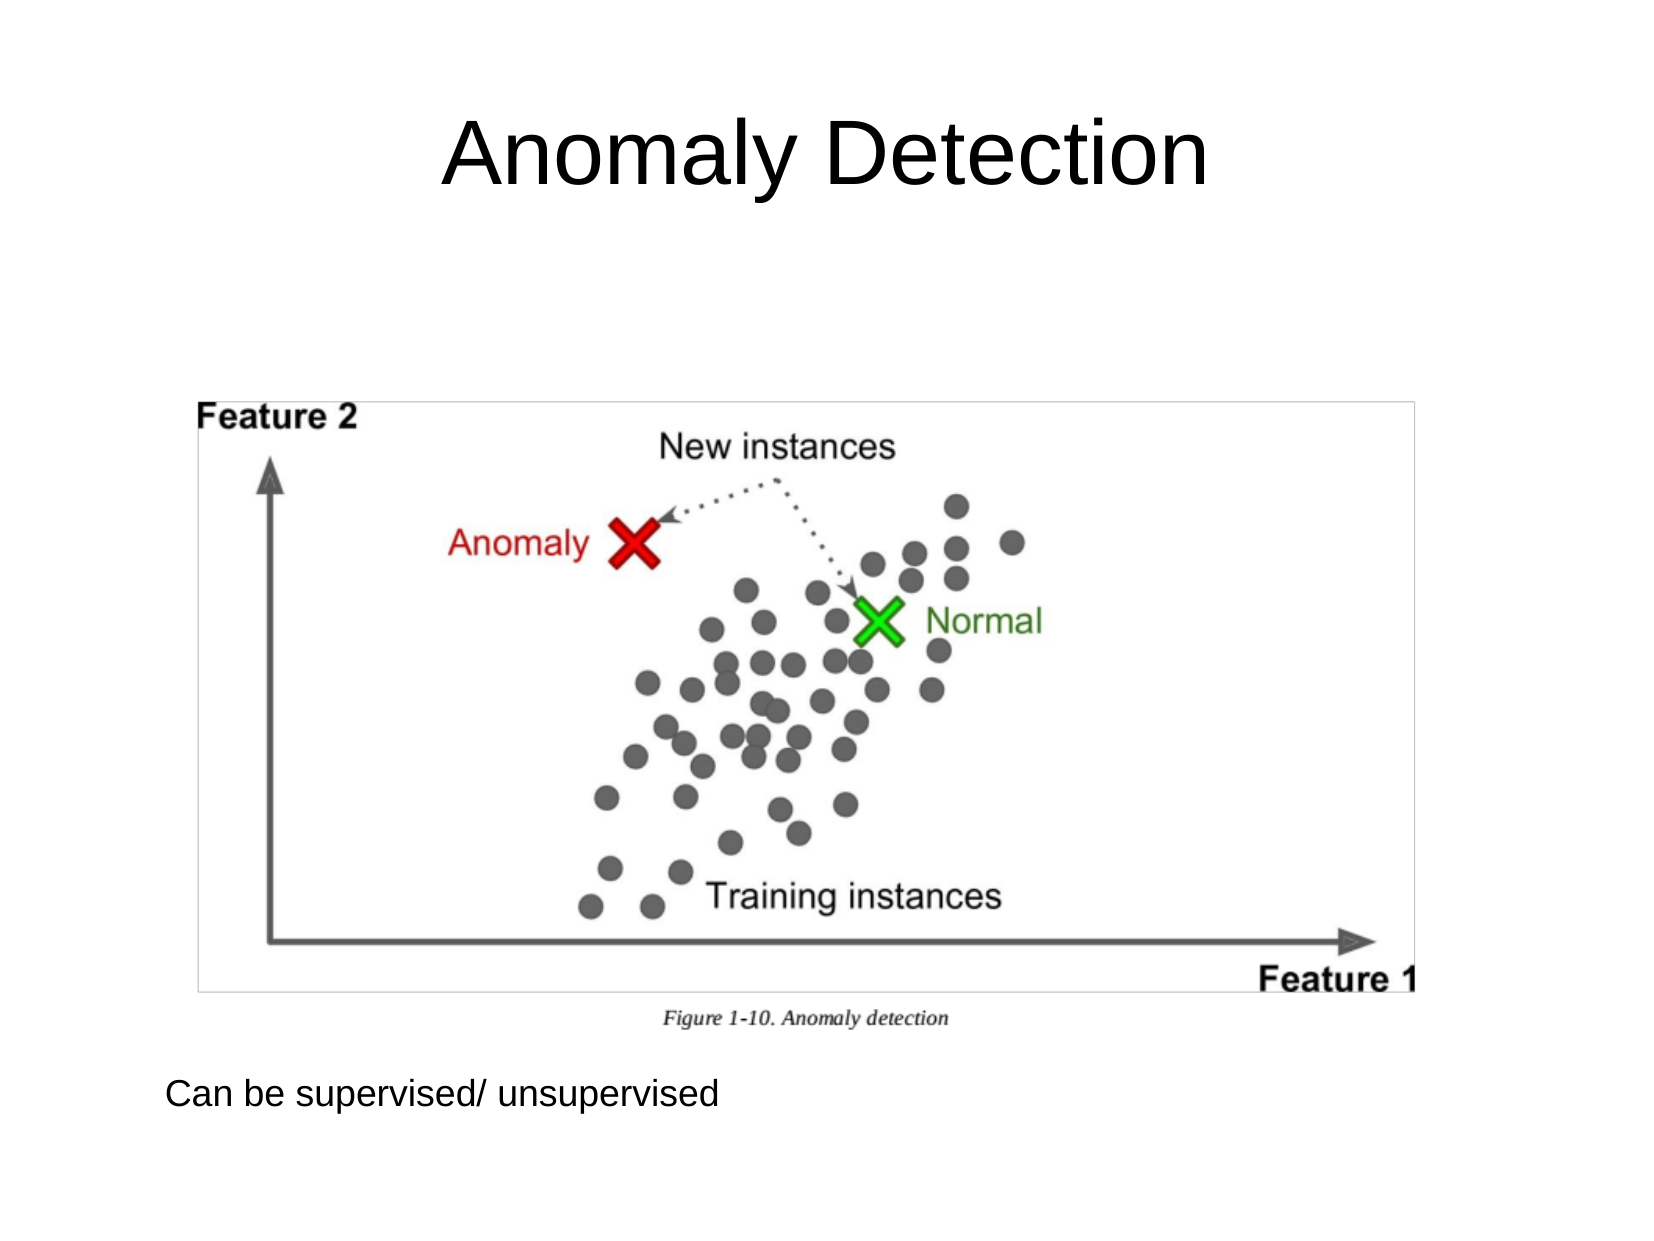

# Anomaly Detection
Can be supervised/ unsupervised